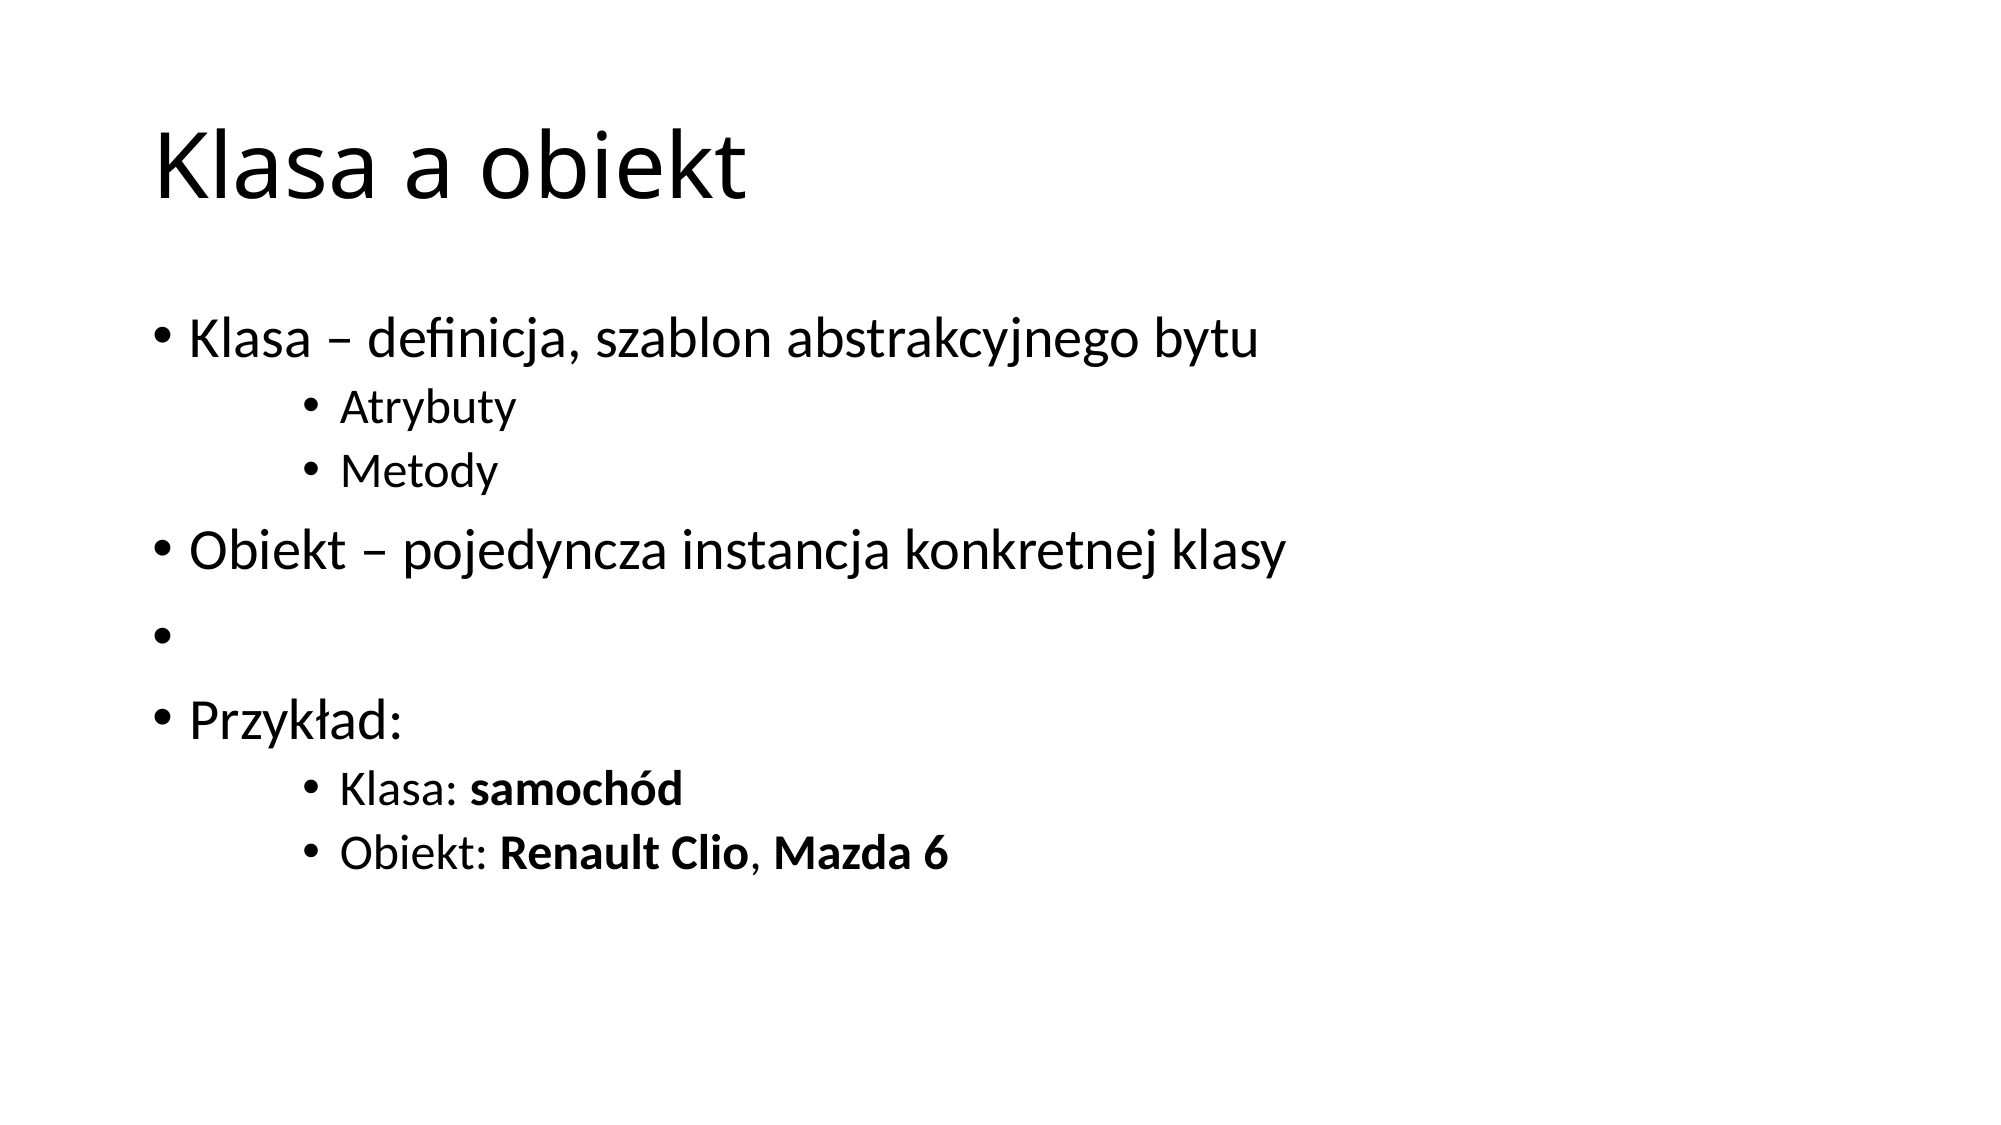

# Klasa a obiekt
Klasa – definicja, szablon abstrakcyjnego bytu
Atrybuty
Metody
Obiekt – pojedyncza instancja konkretnej klasy
Przykład:
Klasa: samochód
Obiekt: Renault Clio, Mazda 6